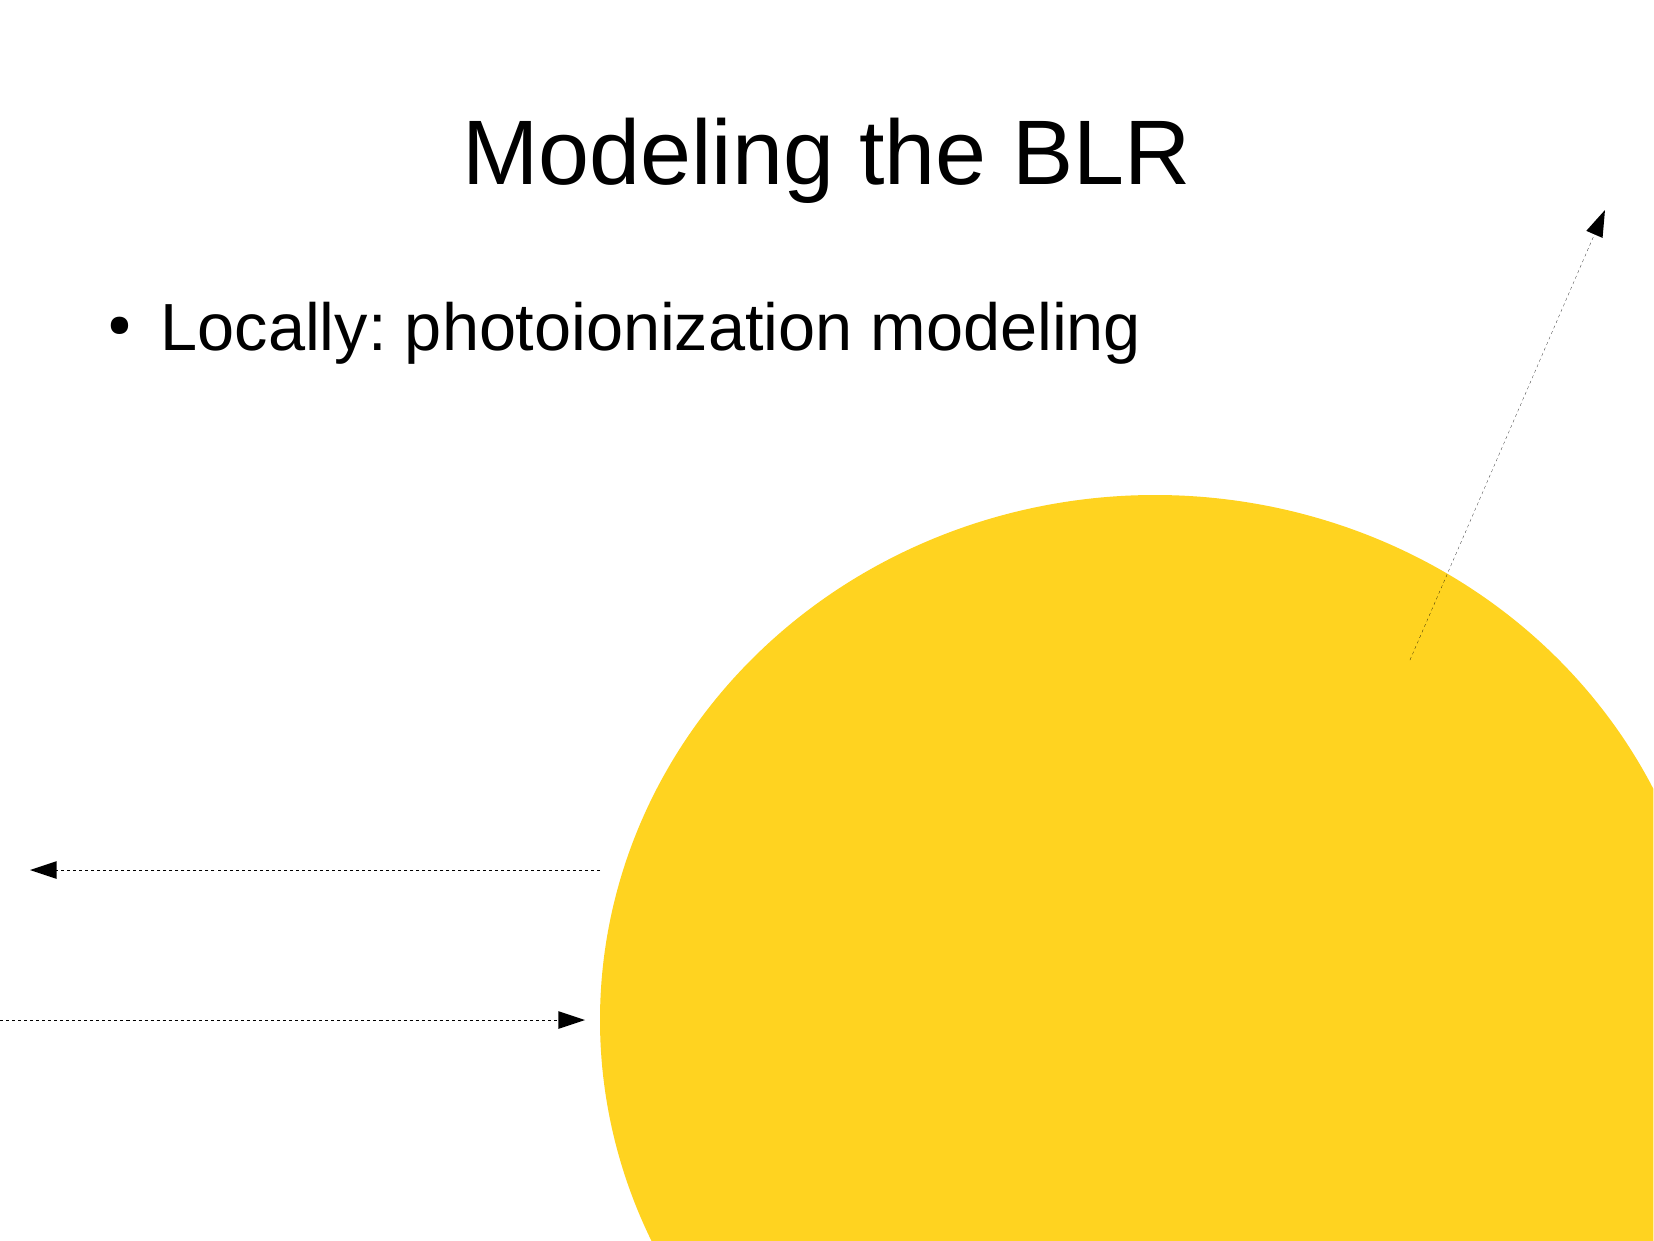

# Modeling the BLR
Locally: photoionization modeling